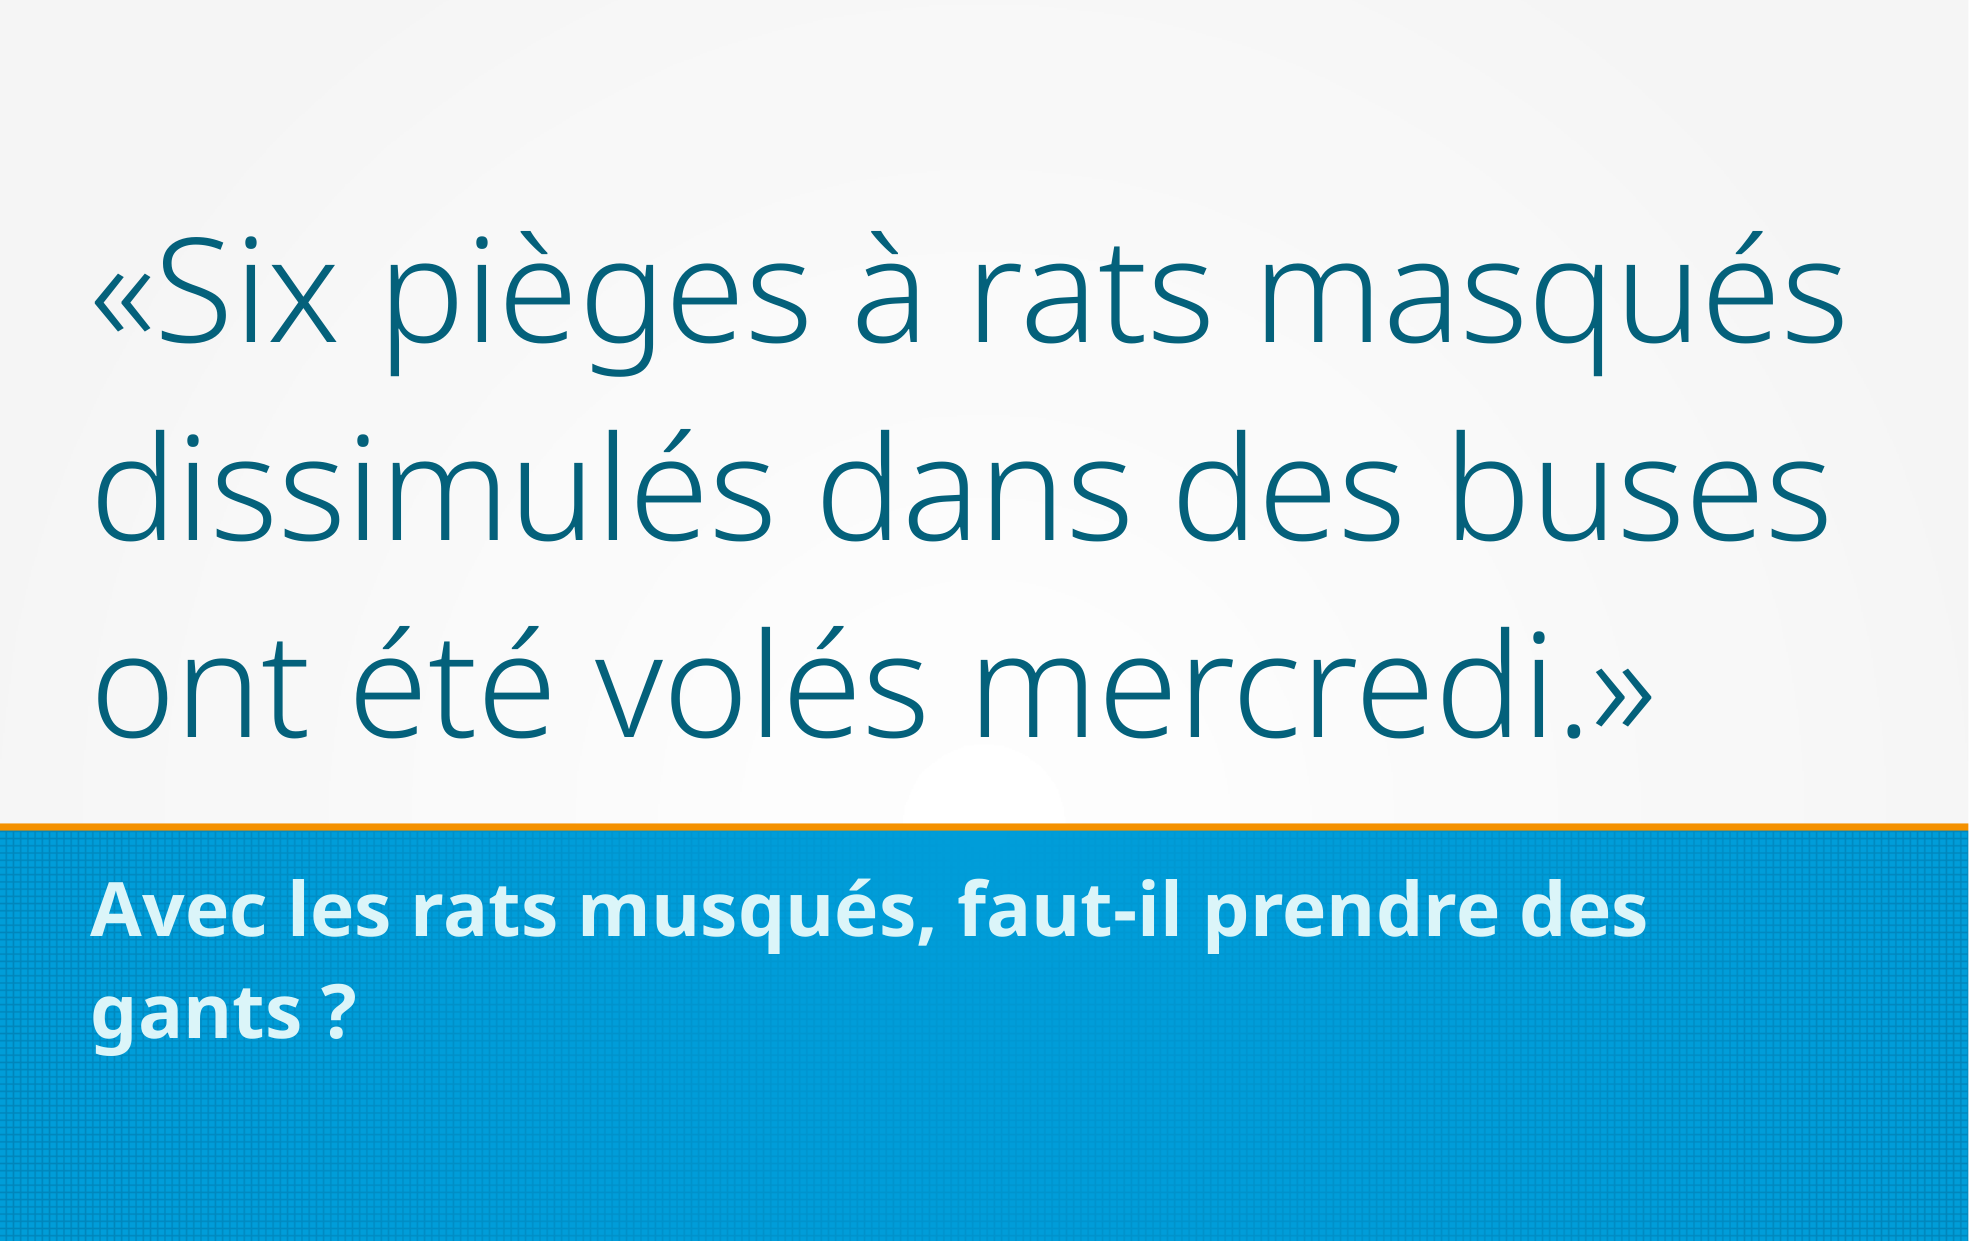

# «Six pièges à rats masqués dissimulés dans des buses ont été volés mercredi.»
Avec les rats musqués, faut-il prendre des gants ?